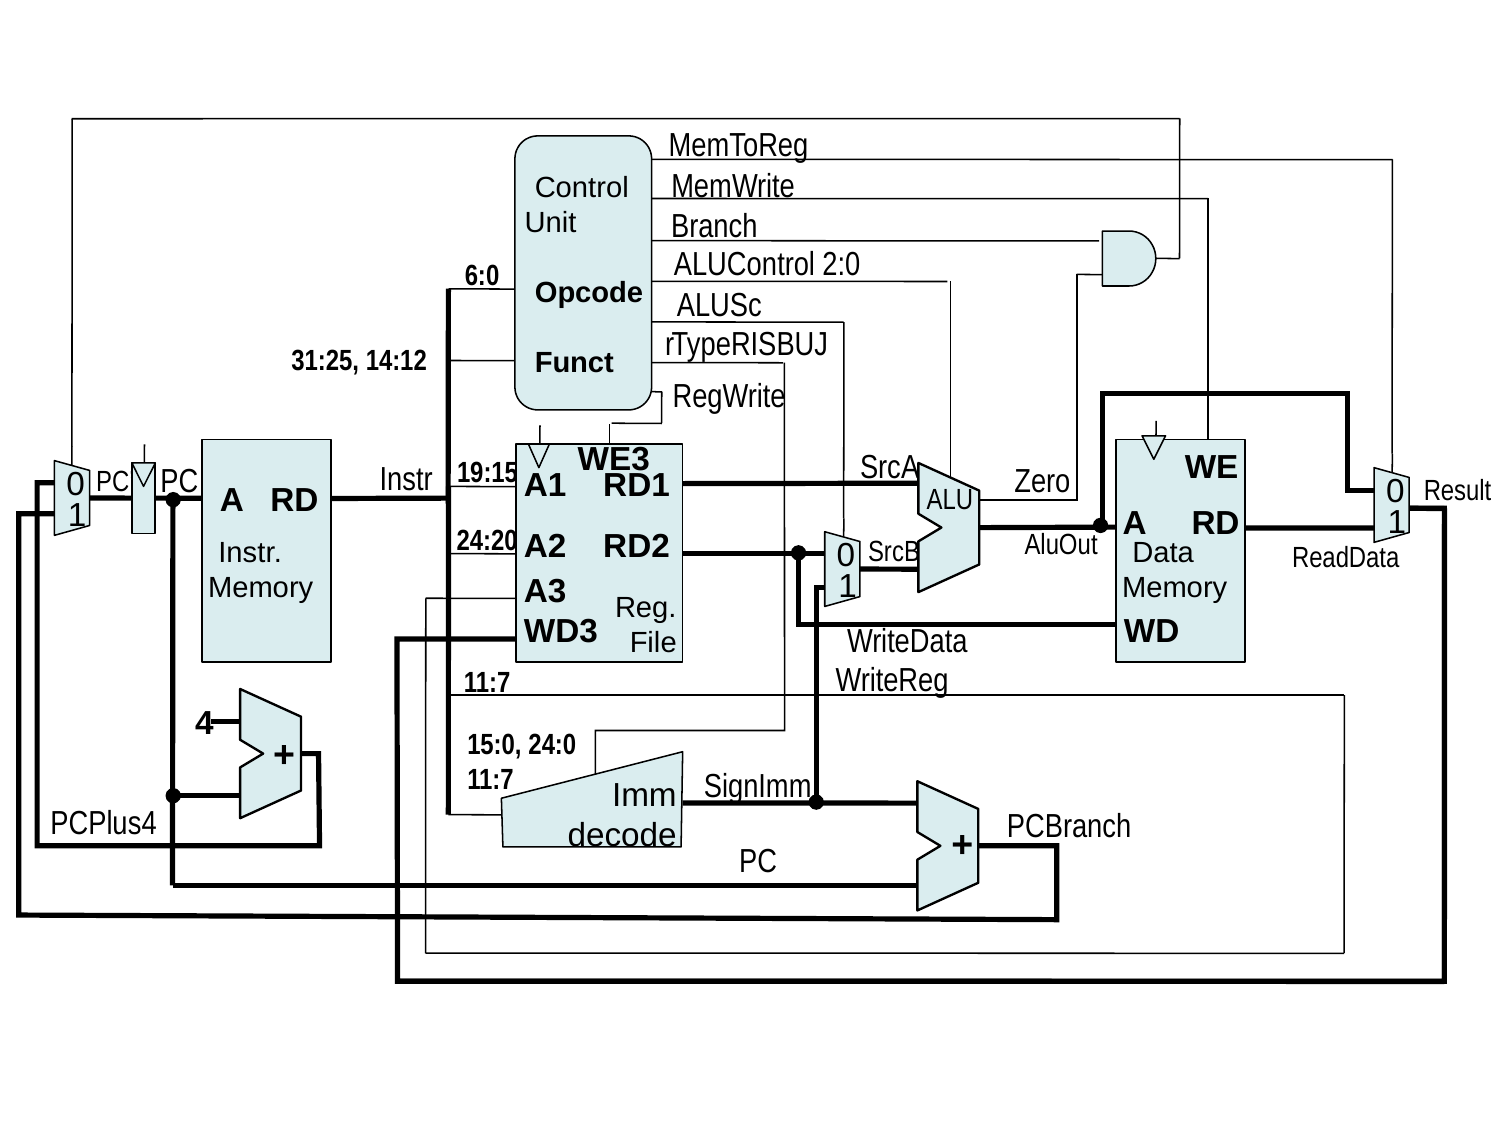

MemToReg
Control Unit
Opcode
Funct
MemWrite
Branch
ALUControl 2:0
6:0
ALUScr
TypeRISBUJ
31:25, 14:12
RegWrite
WE3
Instr. Memory
A RD
Data Memory
WE
SrcA
Reg.
 File
19:15
Instr
Zero
PC
0
1
PC’
A1 RD1
0
1
Result
ALU
A RD
24:20
A2 RD2
AluOut
SrcB
0
1
ReadData
A3
WD3
WD
WriteData
WriteReg
11:7
4
15:0, 24:0
11:7
+
Imm
decode
SignImm
PCPlus4
PCBranch
+
PC